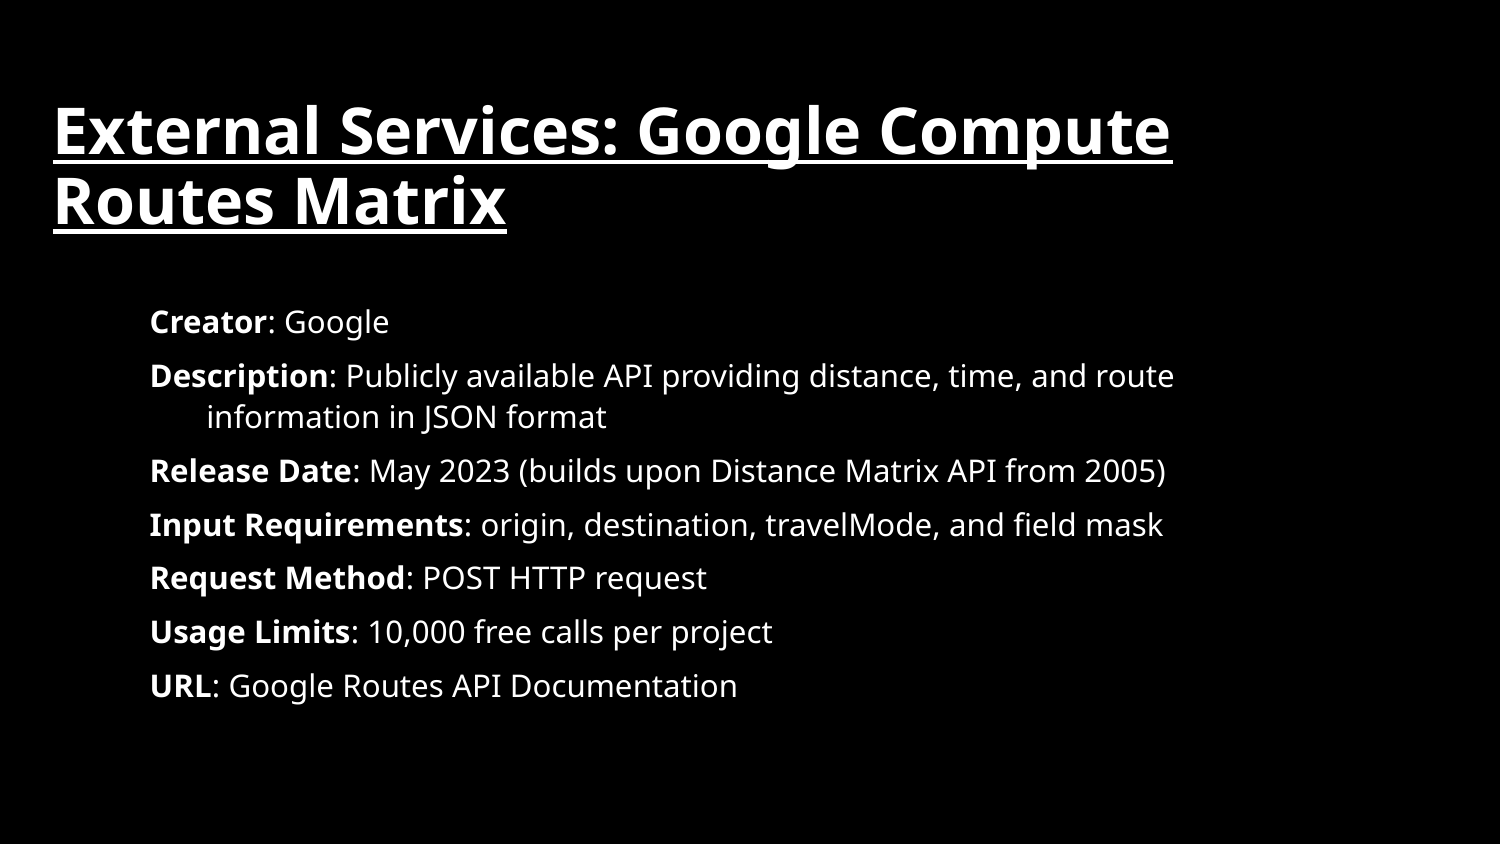

# External Services: Google Compute Routes Matrix
Creator: Google
Description: Publicly available API providing distance, time, and route information in JSON format
Release Date: May 2023 (builds upon Distance Matrix API from 2005)
Input Requirements: origin, destination, travelMode, and field mask
Request Method: POST HTTP request
Usage Limits: 10,000 free calls per project
URL: Google Routes API Documentation